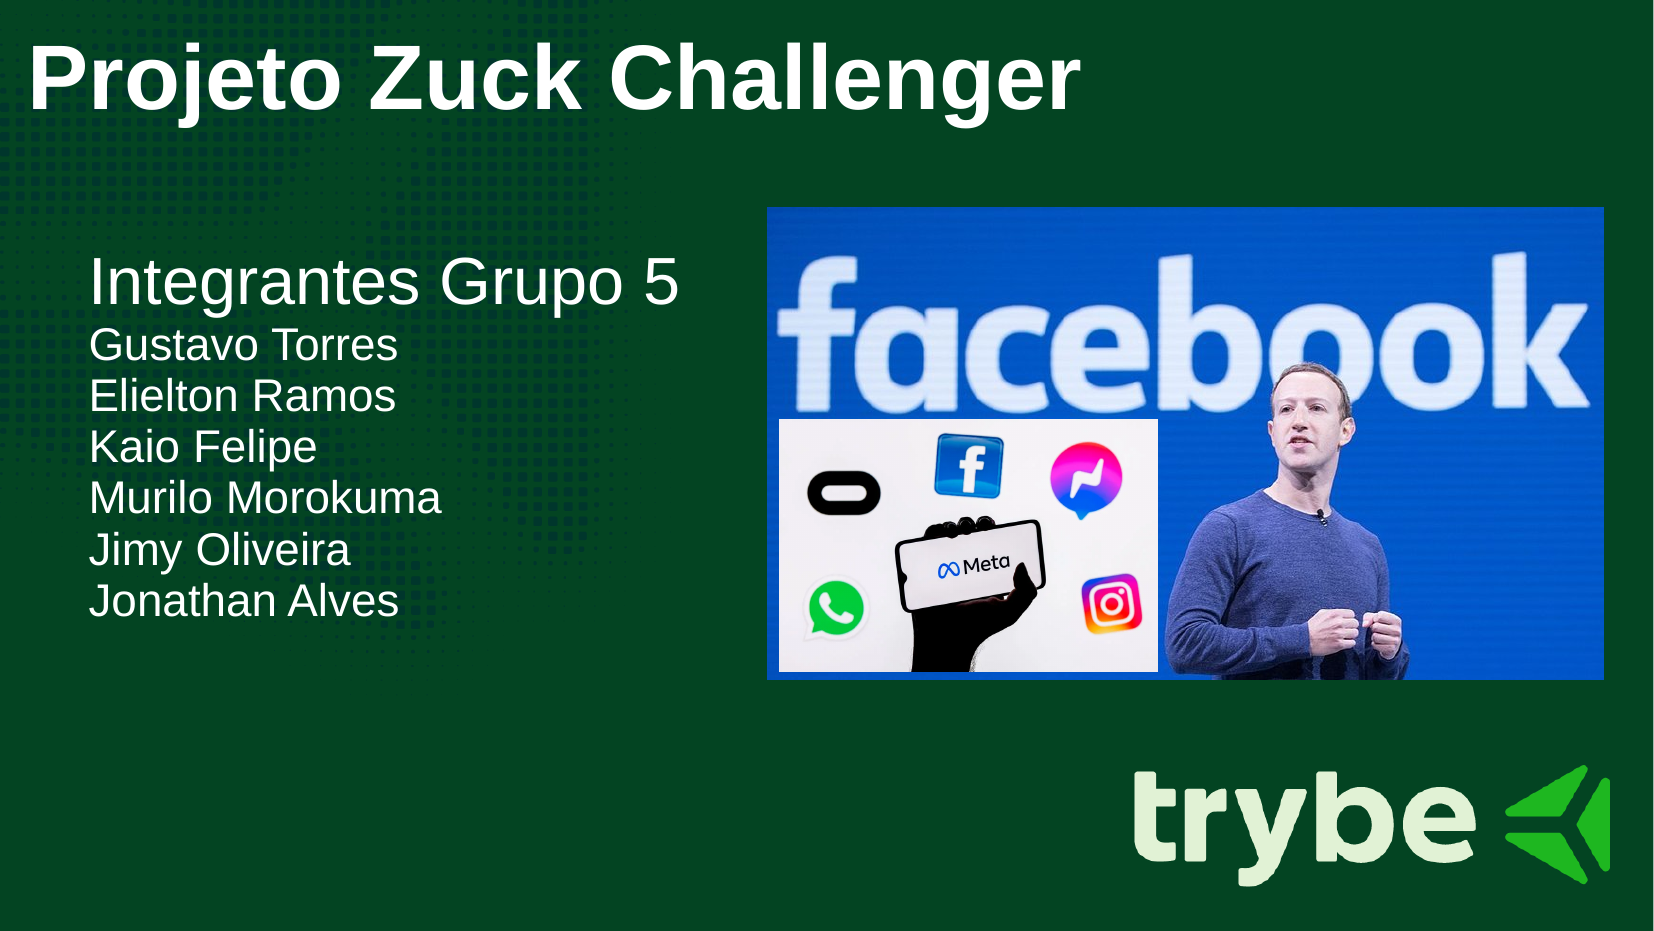

# Projeto Zuck Challenger
Integrantes Grupo 5
Gustavo Torres
Elielton Ramos
Kaio Felipe
Murilo Morokuma
Jimy Oliveira
Jonathan Alves